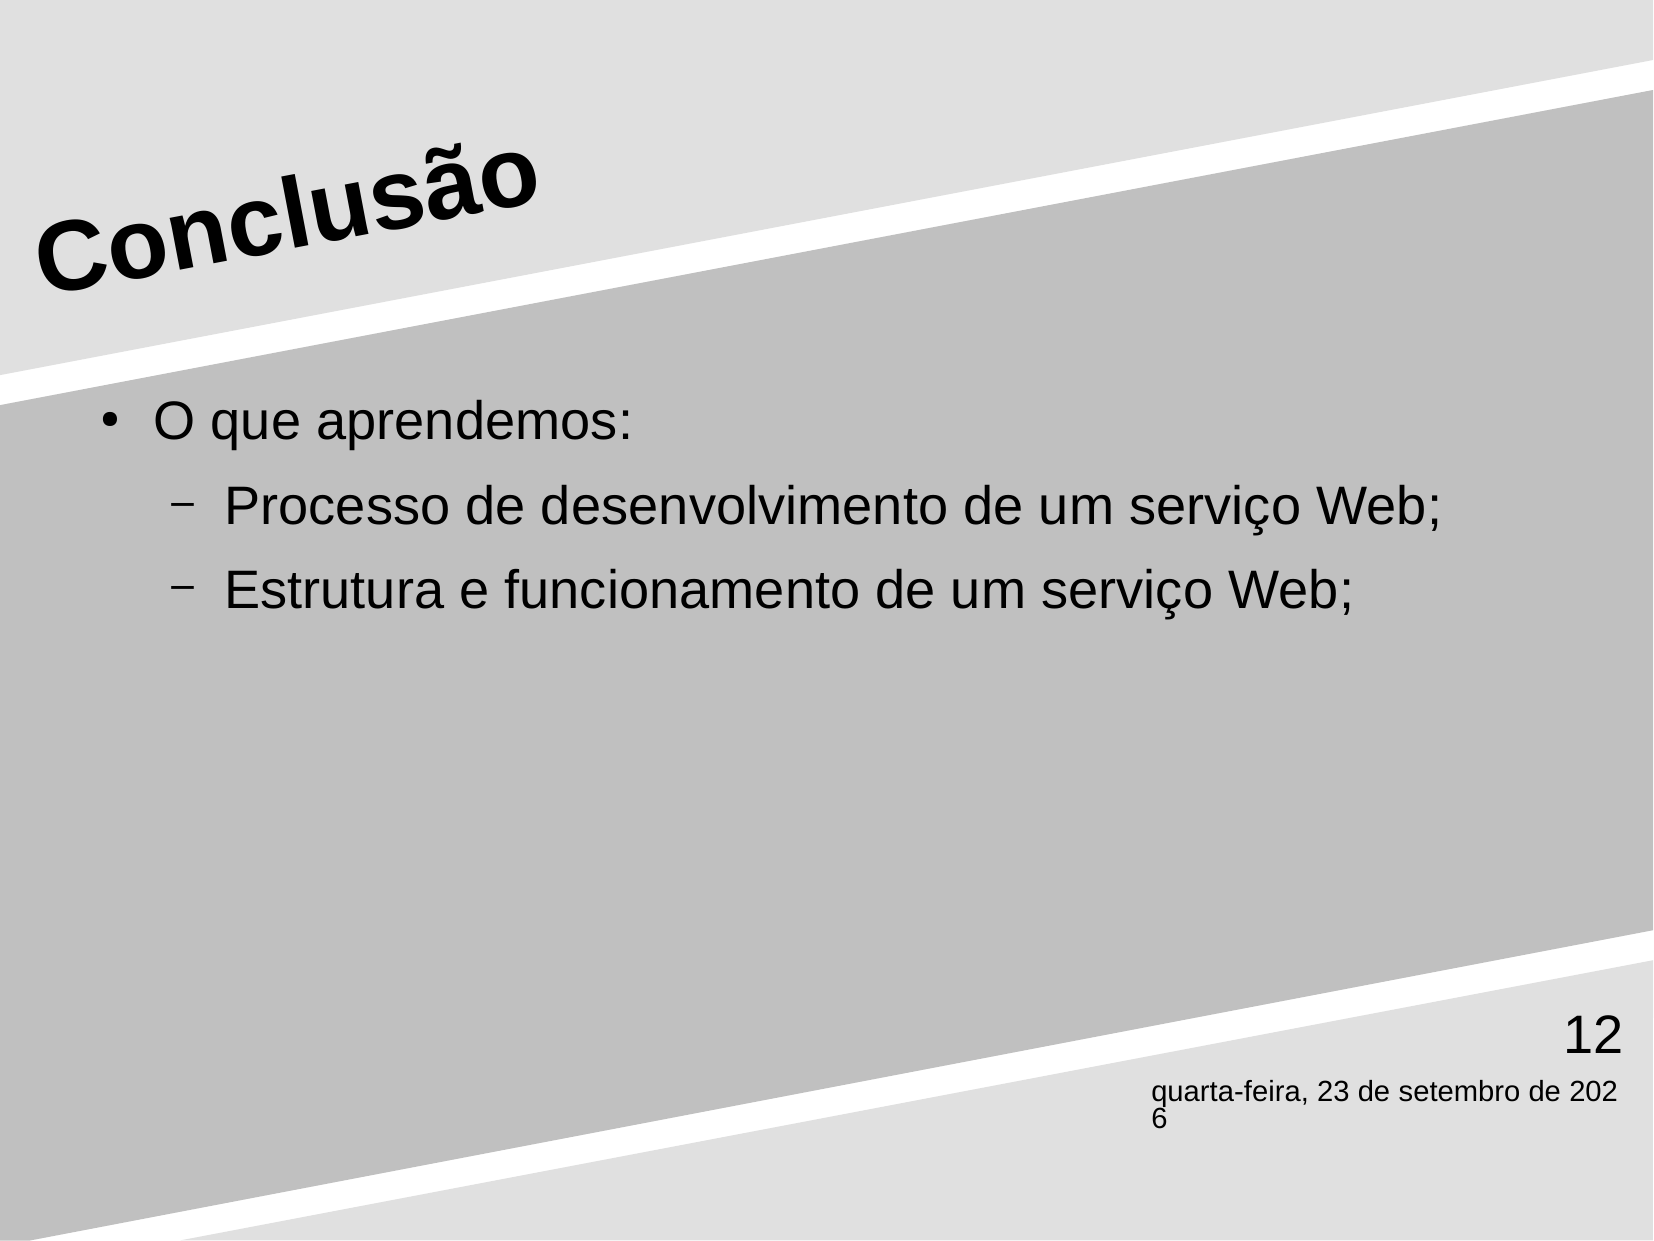

# Conclusão
O que aprendemos:
Processo de desenvolvimento de um serviço Web;
Estrutura e funcionamento de um serviço Web;
12